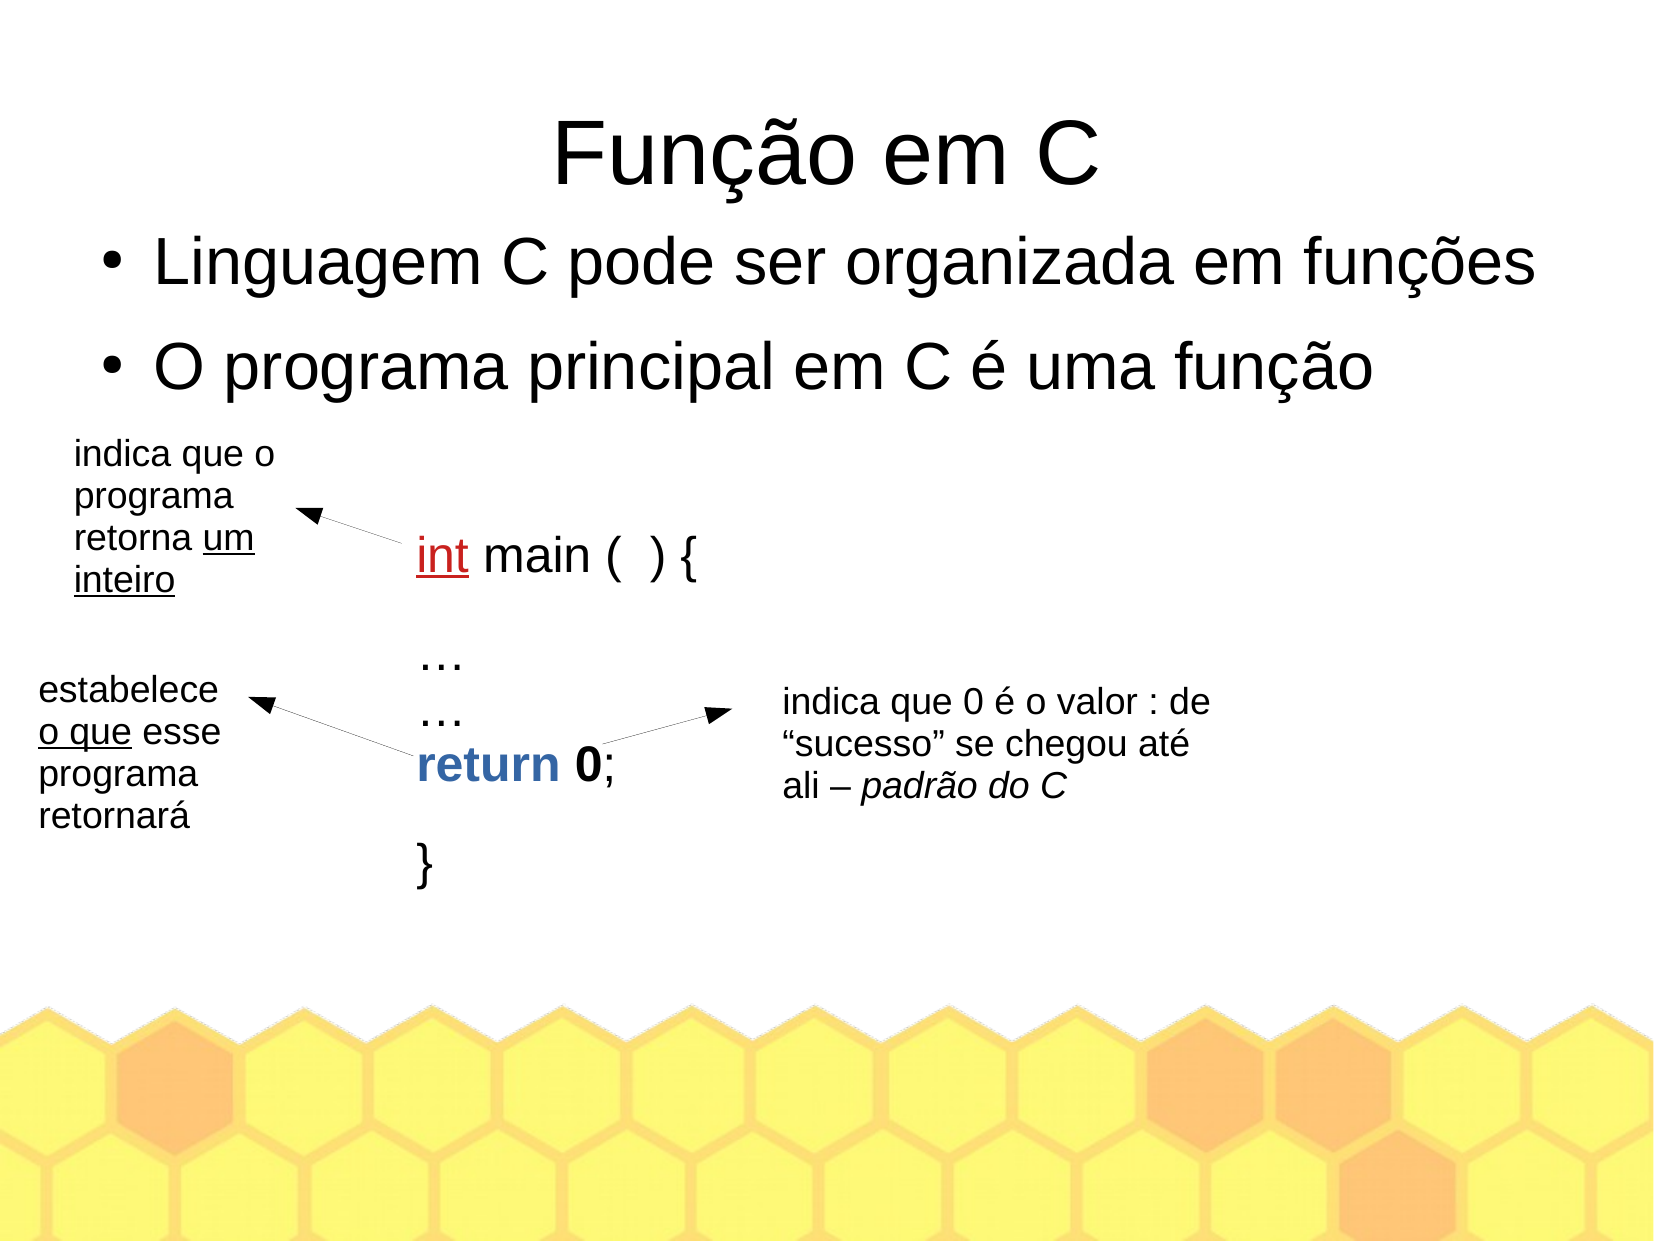

# Função em C
Linguagem C pode ser organizada em funções
O programa principal em C é uma função
indica que o programa retorna um inteiro
| int main ( ) { … … return 0; } |
| --- |
estabelece o que esse programa retornará
indica que 0 é o valor : de “sucesso” se chegou até ali – padrão do C